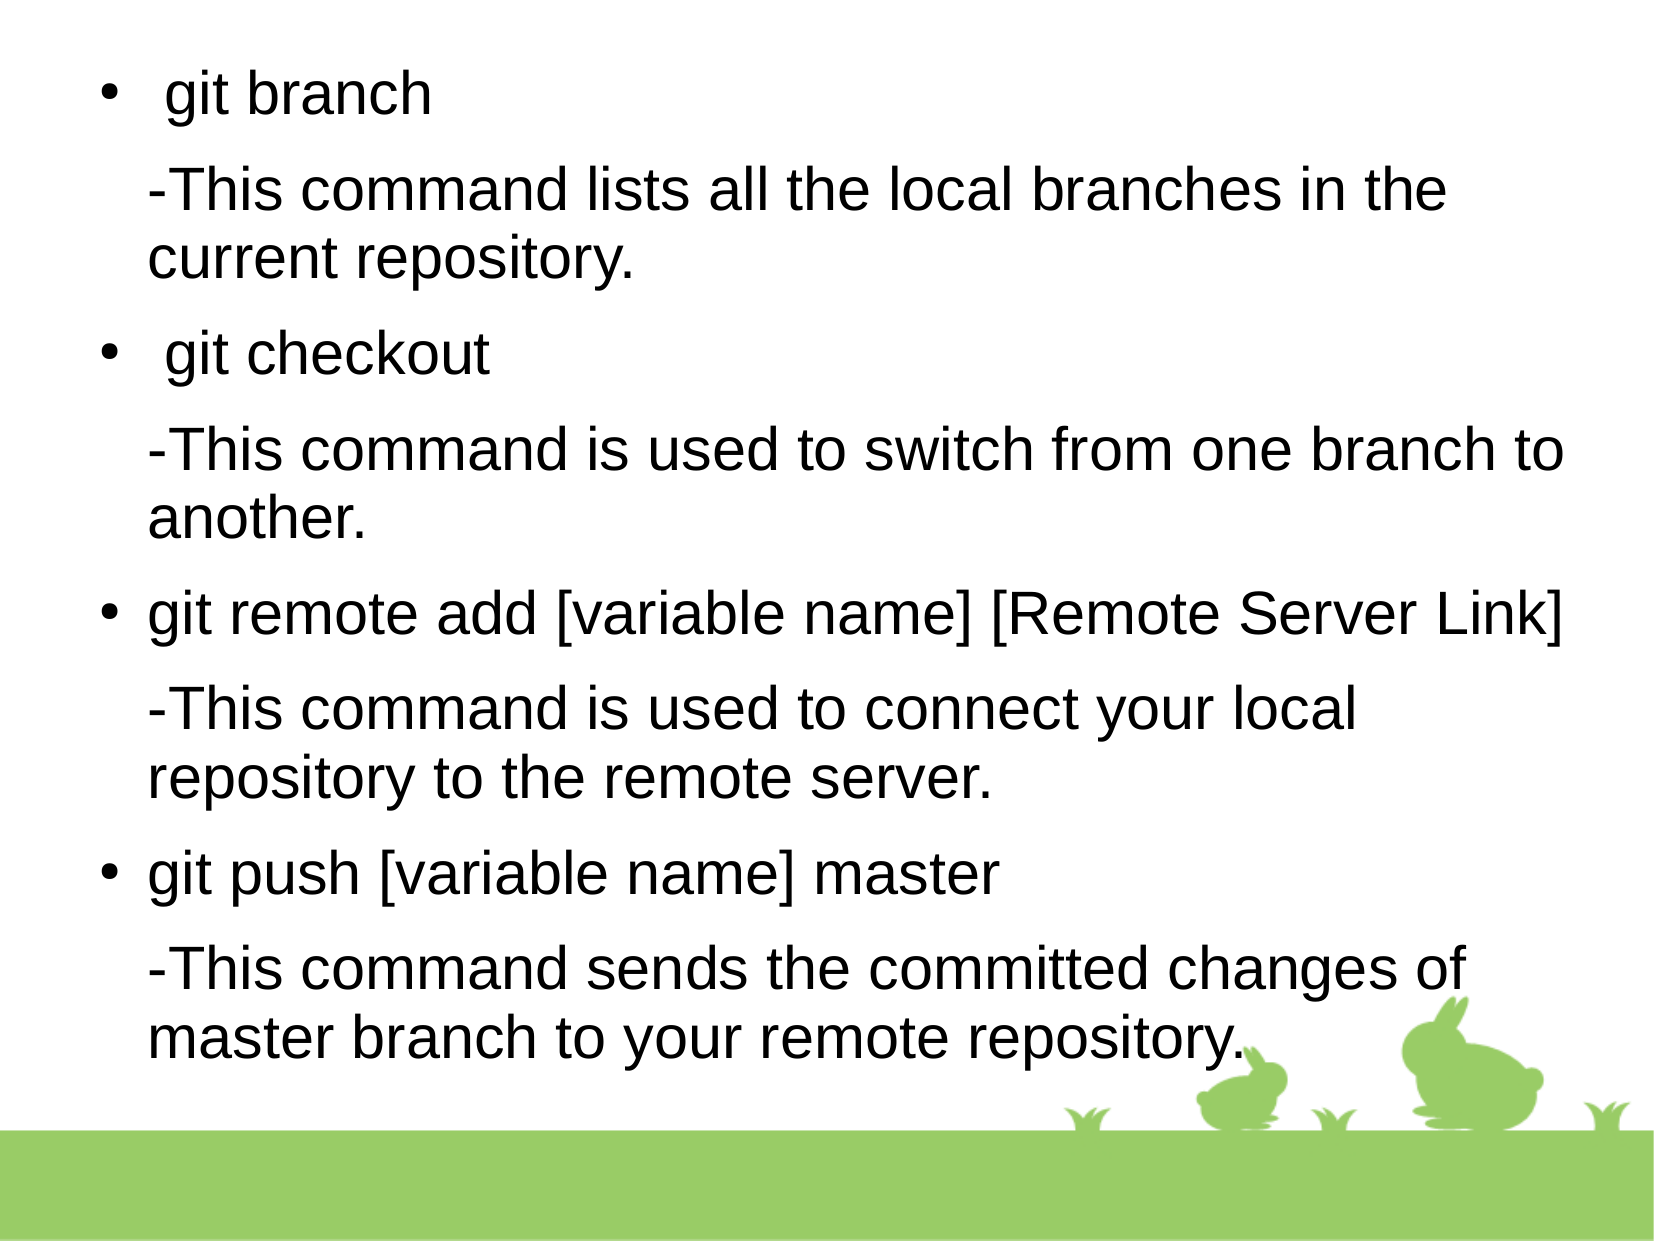

# git branch
-This command lists all the local branches in the current repository.
 git checkout
-This command is used to switch from one branch to another.
git remote add [variable name] [Remote Server Link]
-This command is used to connect your local repository to the remote server.
git push [variable name] master
-This command sends the committed changes of master branch to your remote repository.